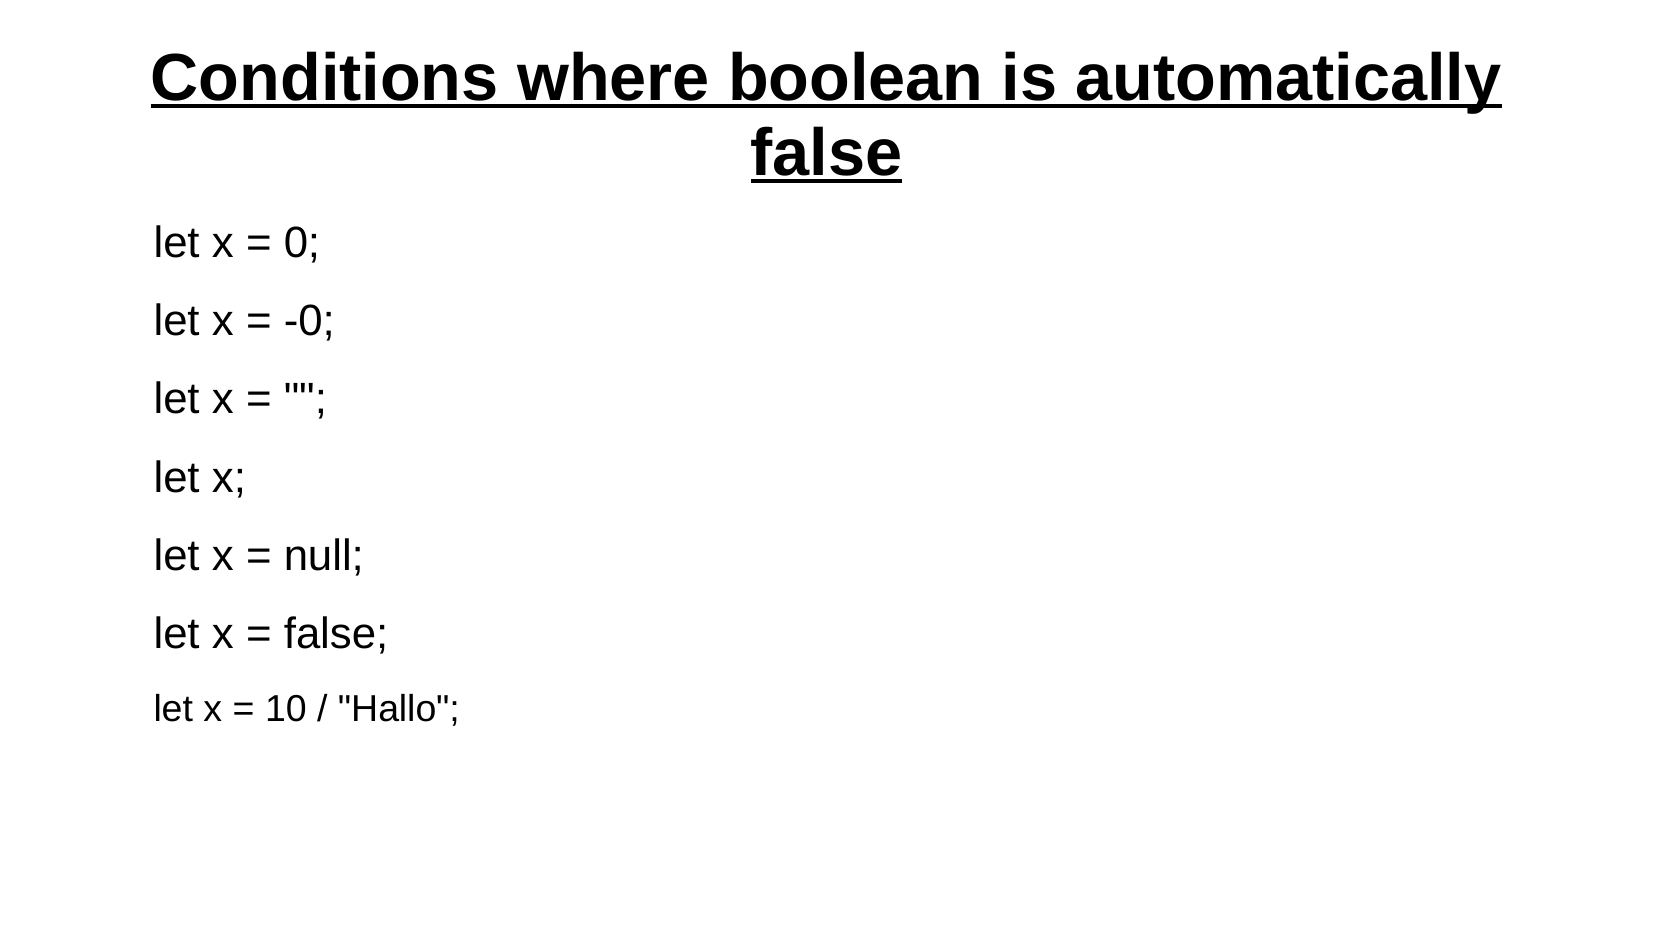

# Conditions where boolean is automatically false
let x = 0;
let x = -0;
let x = "";
let x;
let x = null;
let x = false;
let x = 10 / "Hallo";